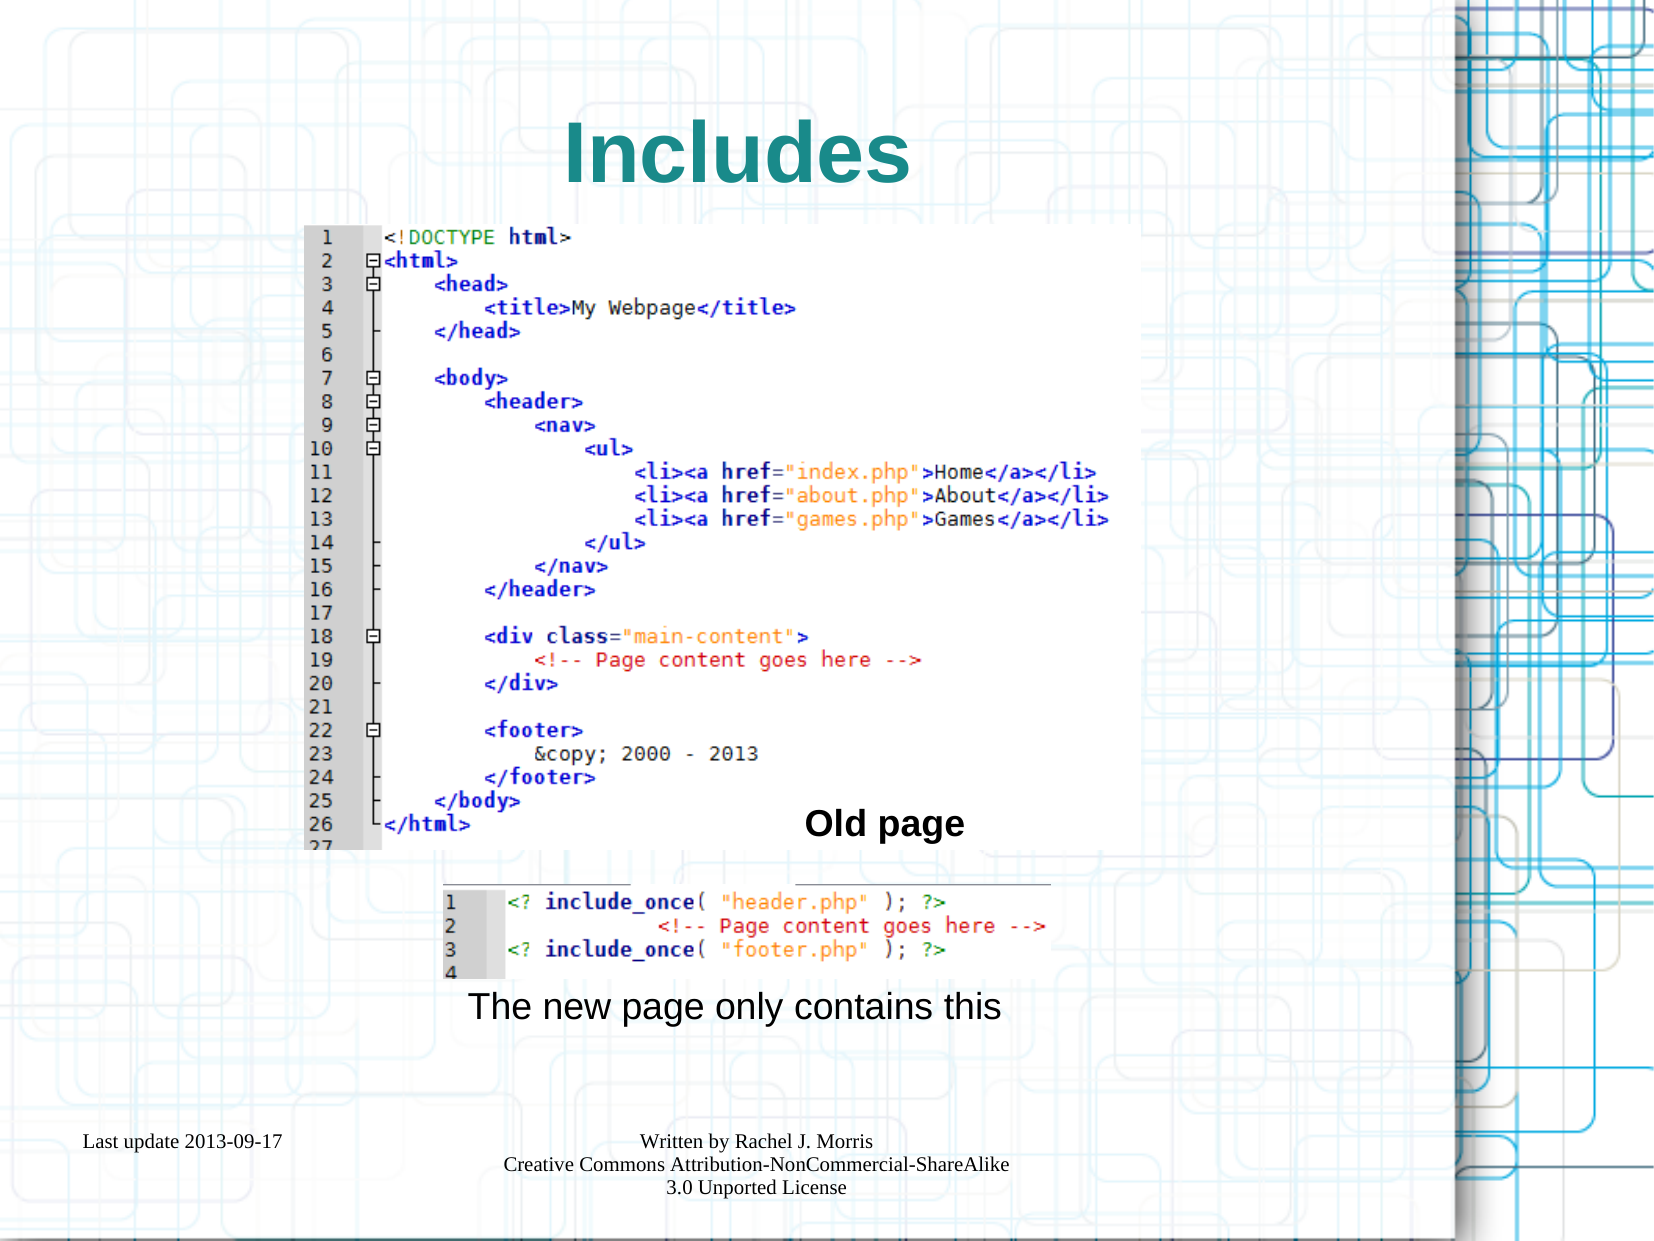

# Includes
Old page
The new page only contains this